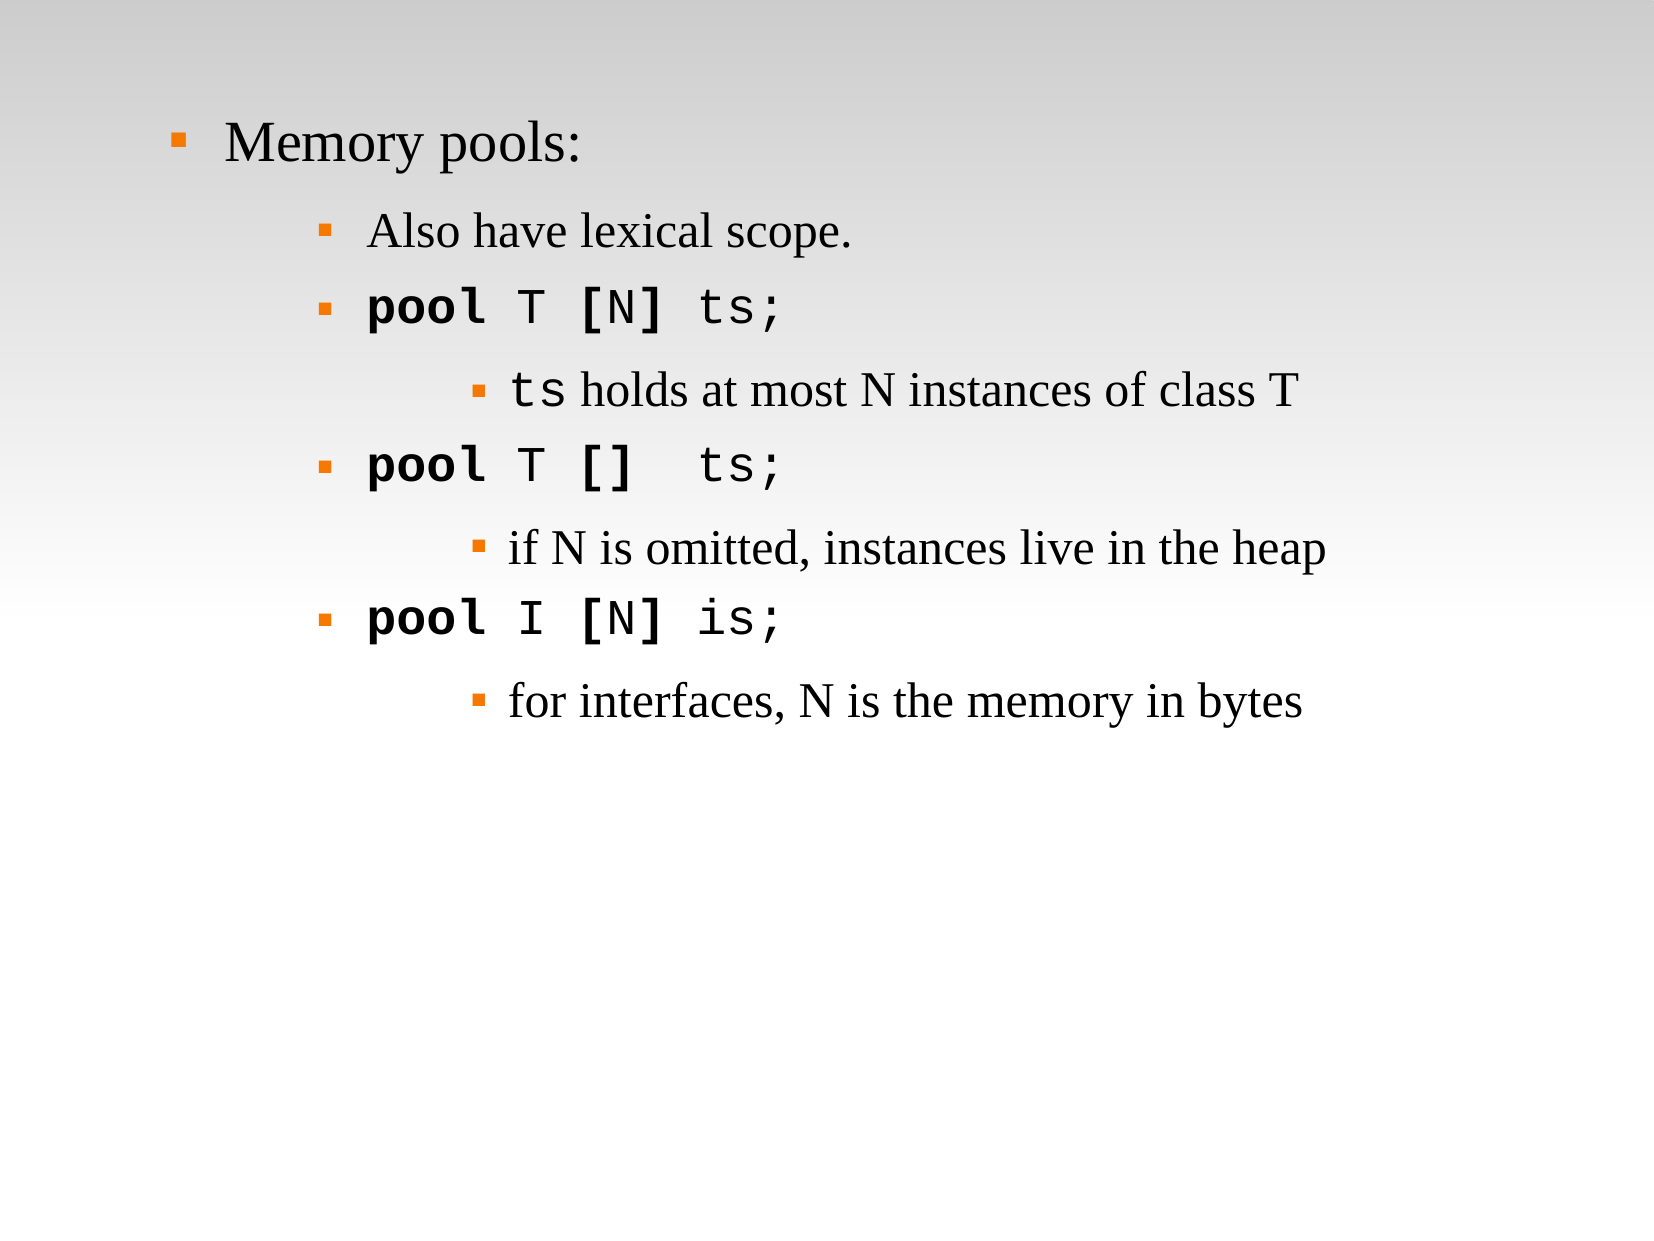

# Memory pools:
Also have lexical scope.
pool T [N] ts;
ts holds at most N instances of class T
pool T [] ts;
if N is omitted, instances live in the heap
pool I [N] is;
for interfaces, N is the memory in bytes